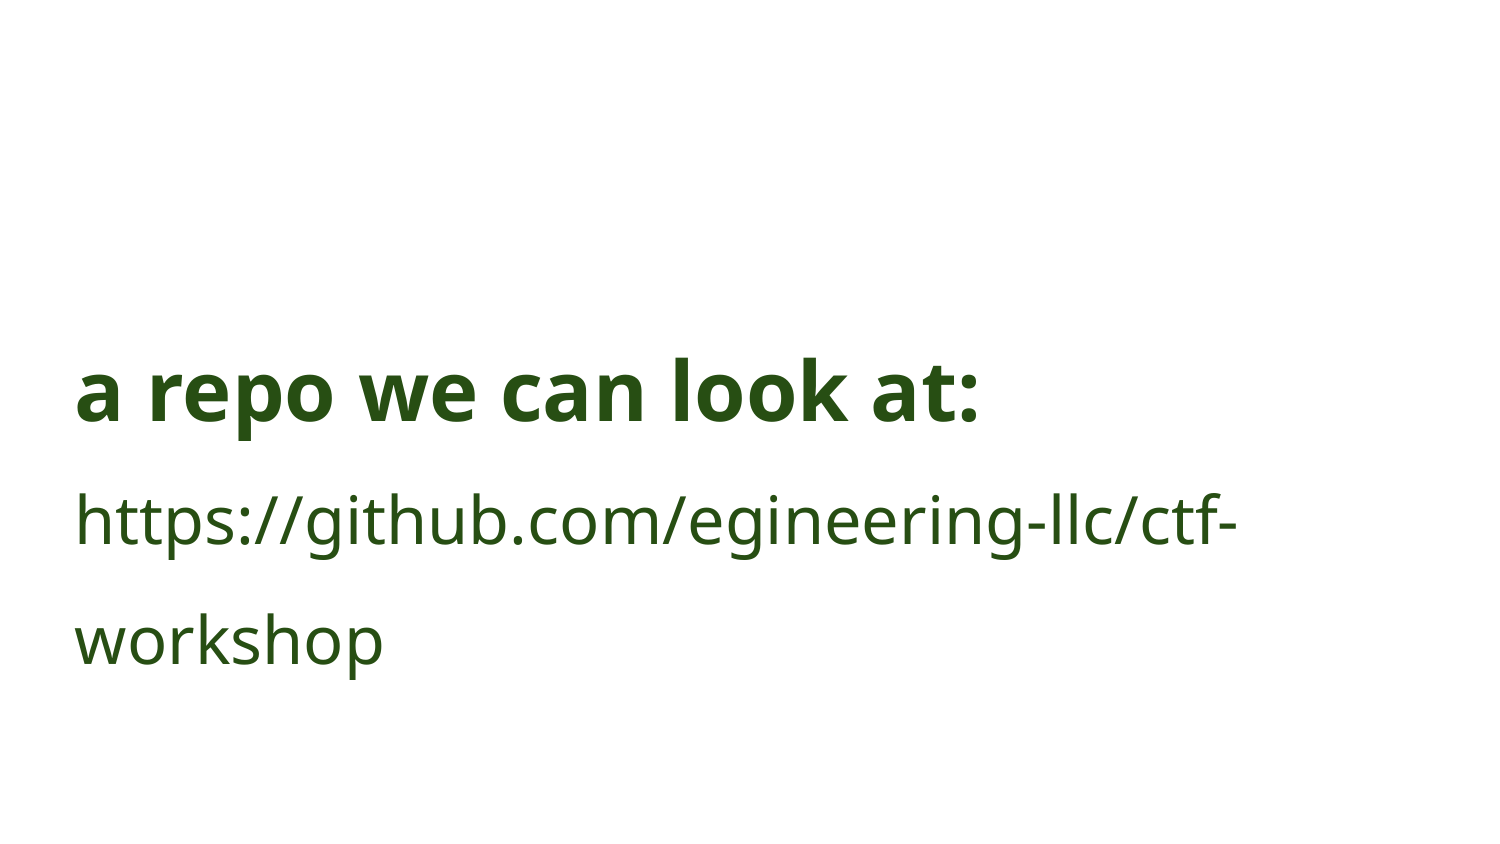

a repo we can look at:
https://github.com/egineering-llc/ctf-workshop